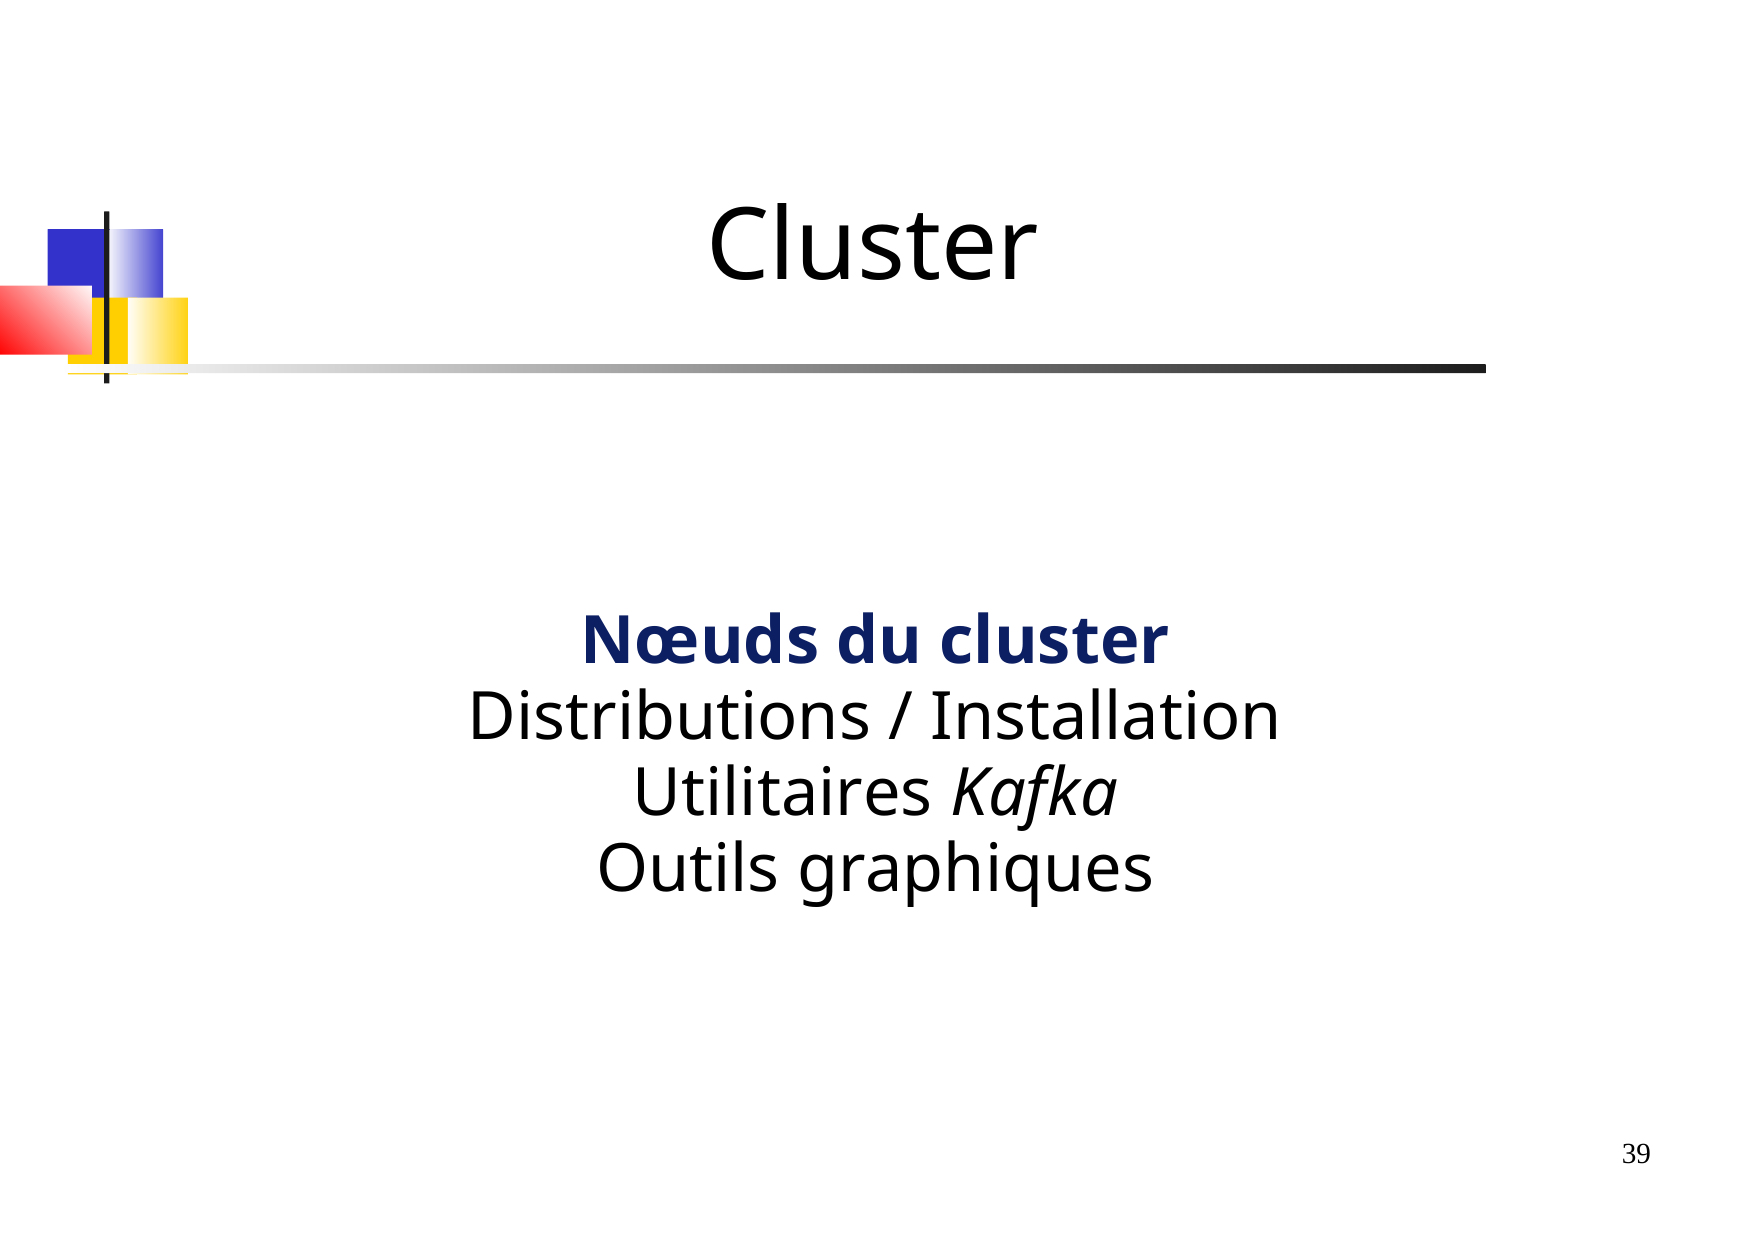

# Cluster
Nœuds du cluster
Distributions / Installation
Utilitaires Kafka
Outils graphiques